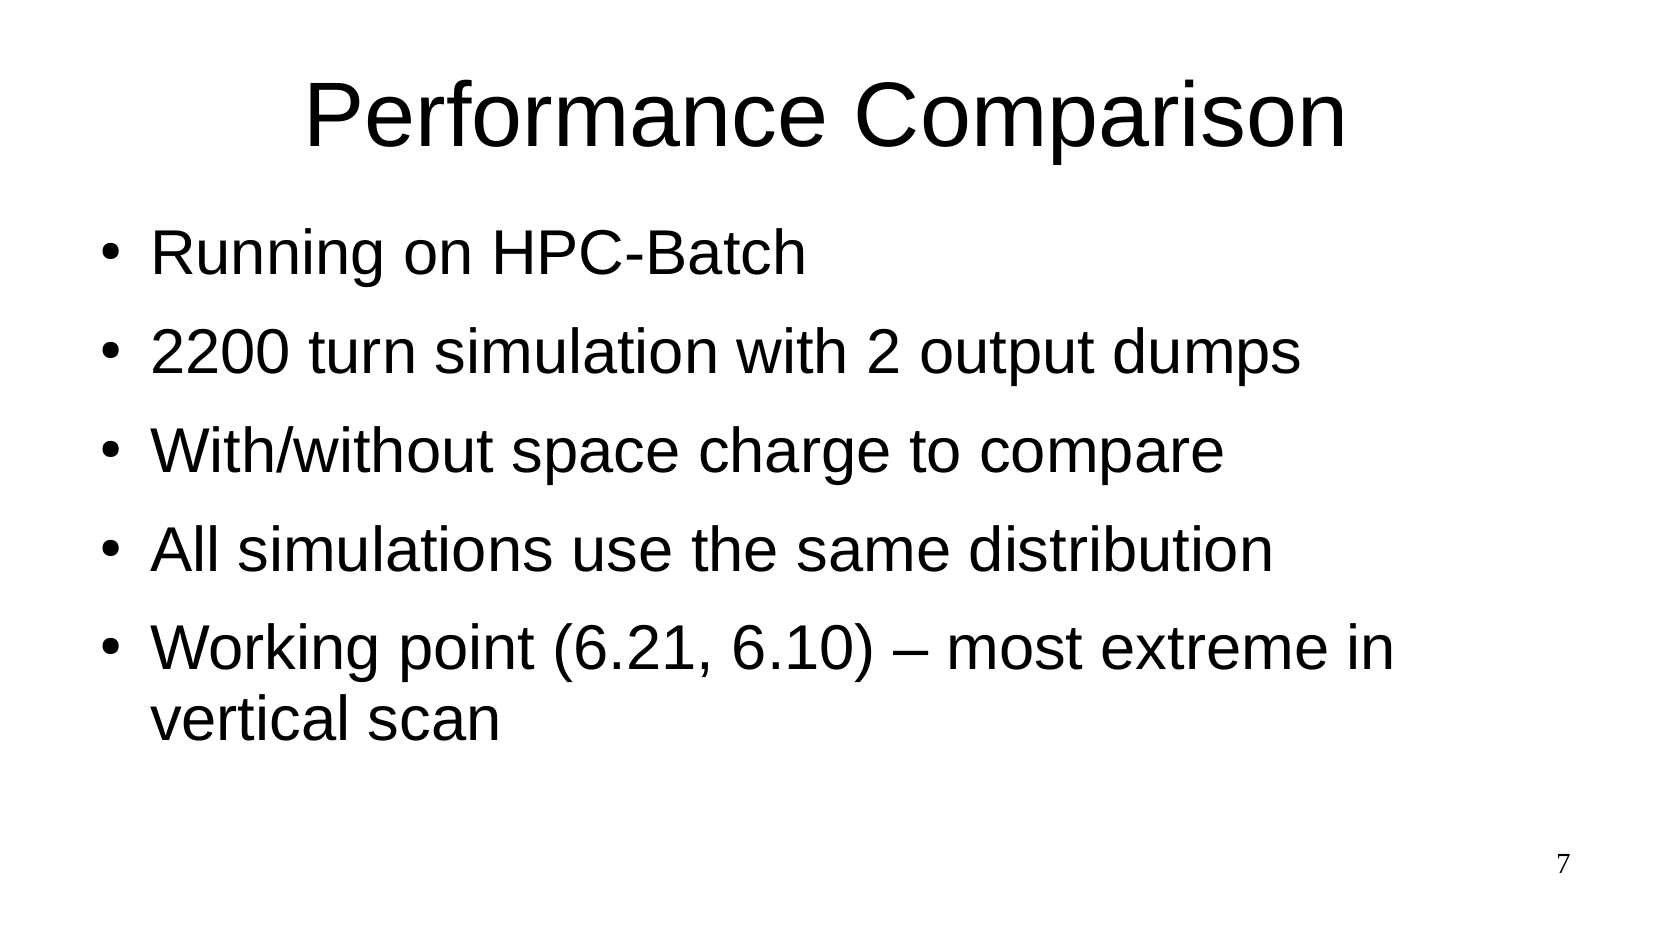

# Performance Comparison
Running on HPC-Batch
2200 turn simulation with 2 output dumps
With/without space charge to compare
All simulations use the same distribution
Working point (6.21, 6.10) – most extreme in vertical scan
7